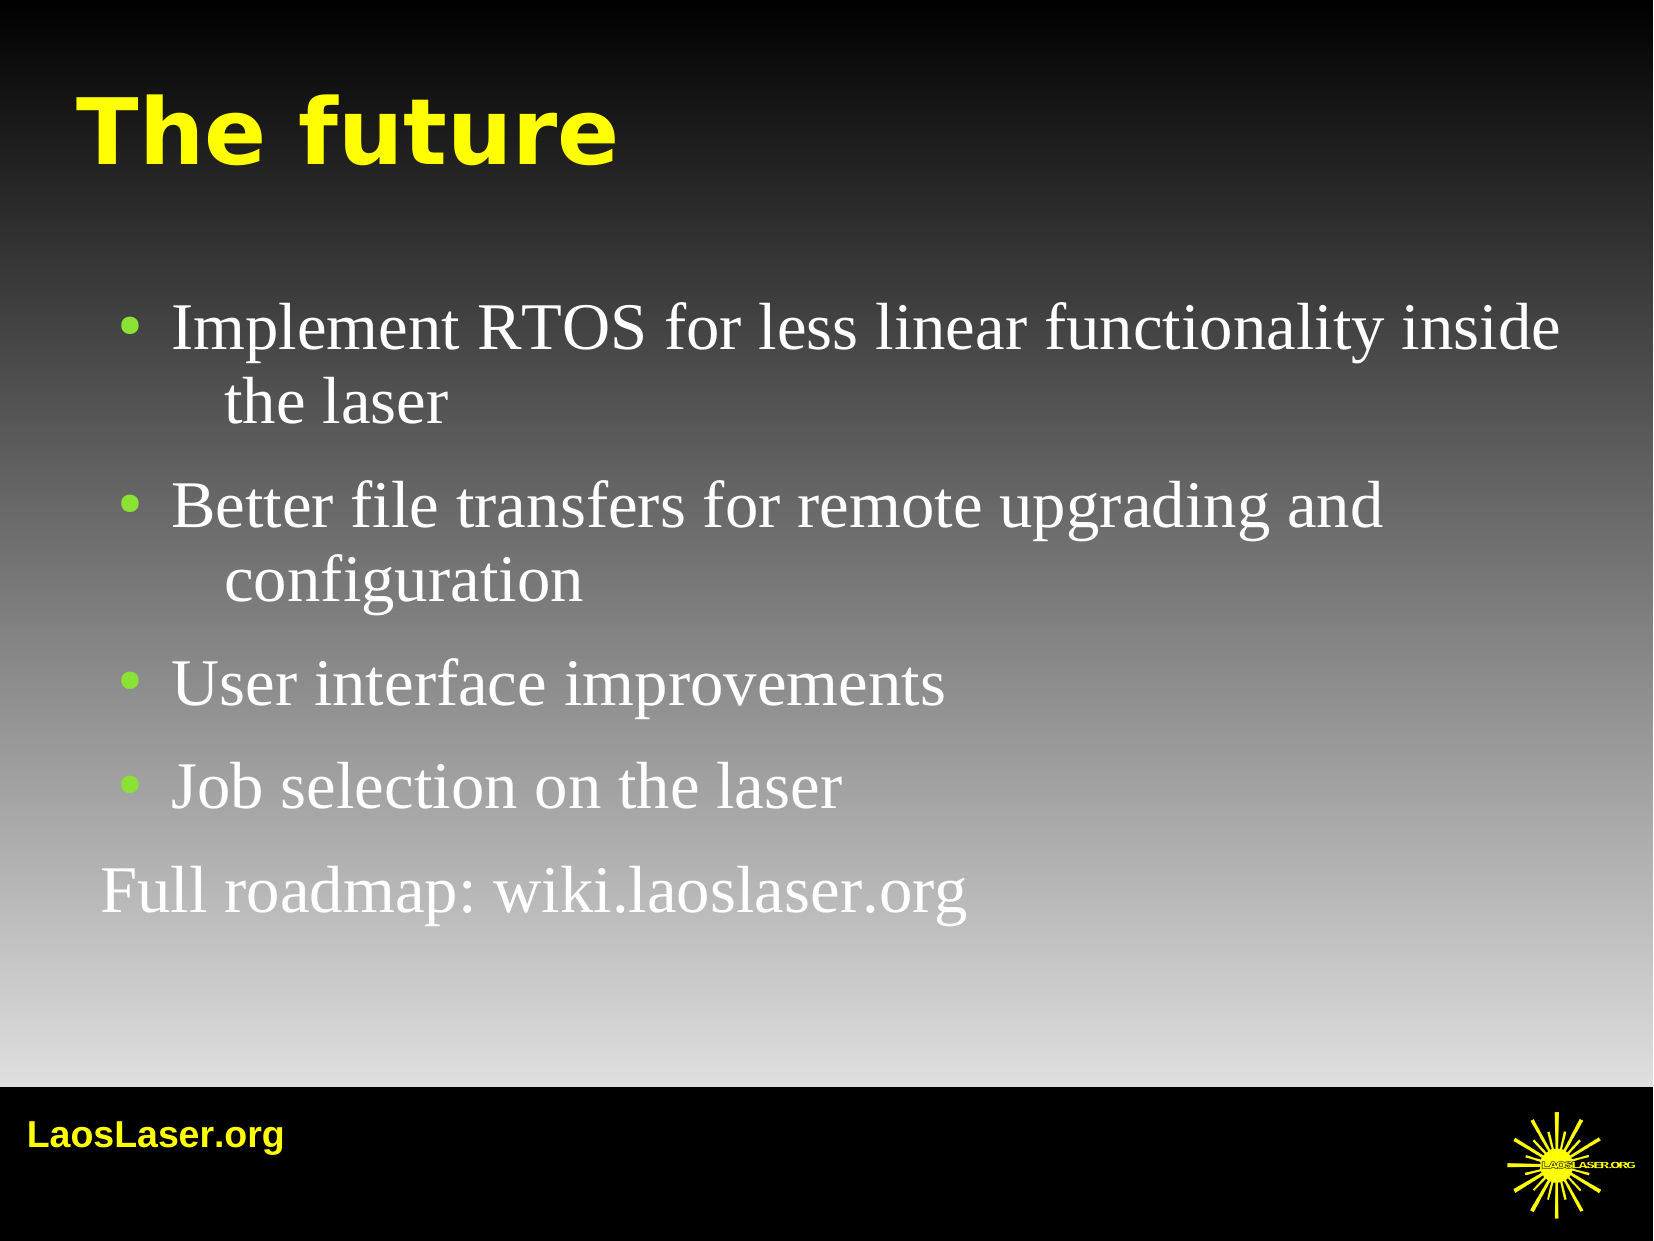

# The future
Implement RTOS for less linear functionality inside the laser
Better file transfers for remote upgrading and configuration
User interface improvements
Job selection on the laser
Full roadmap: wiki.laoslaser.org